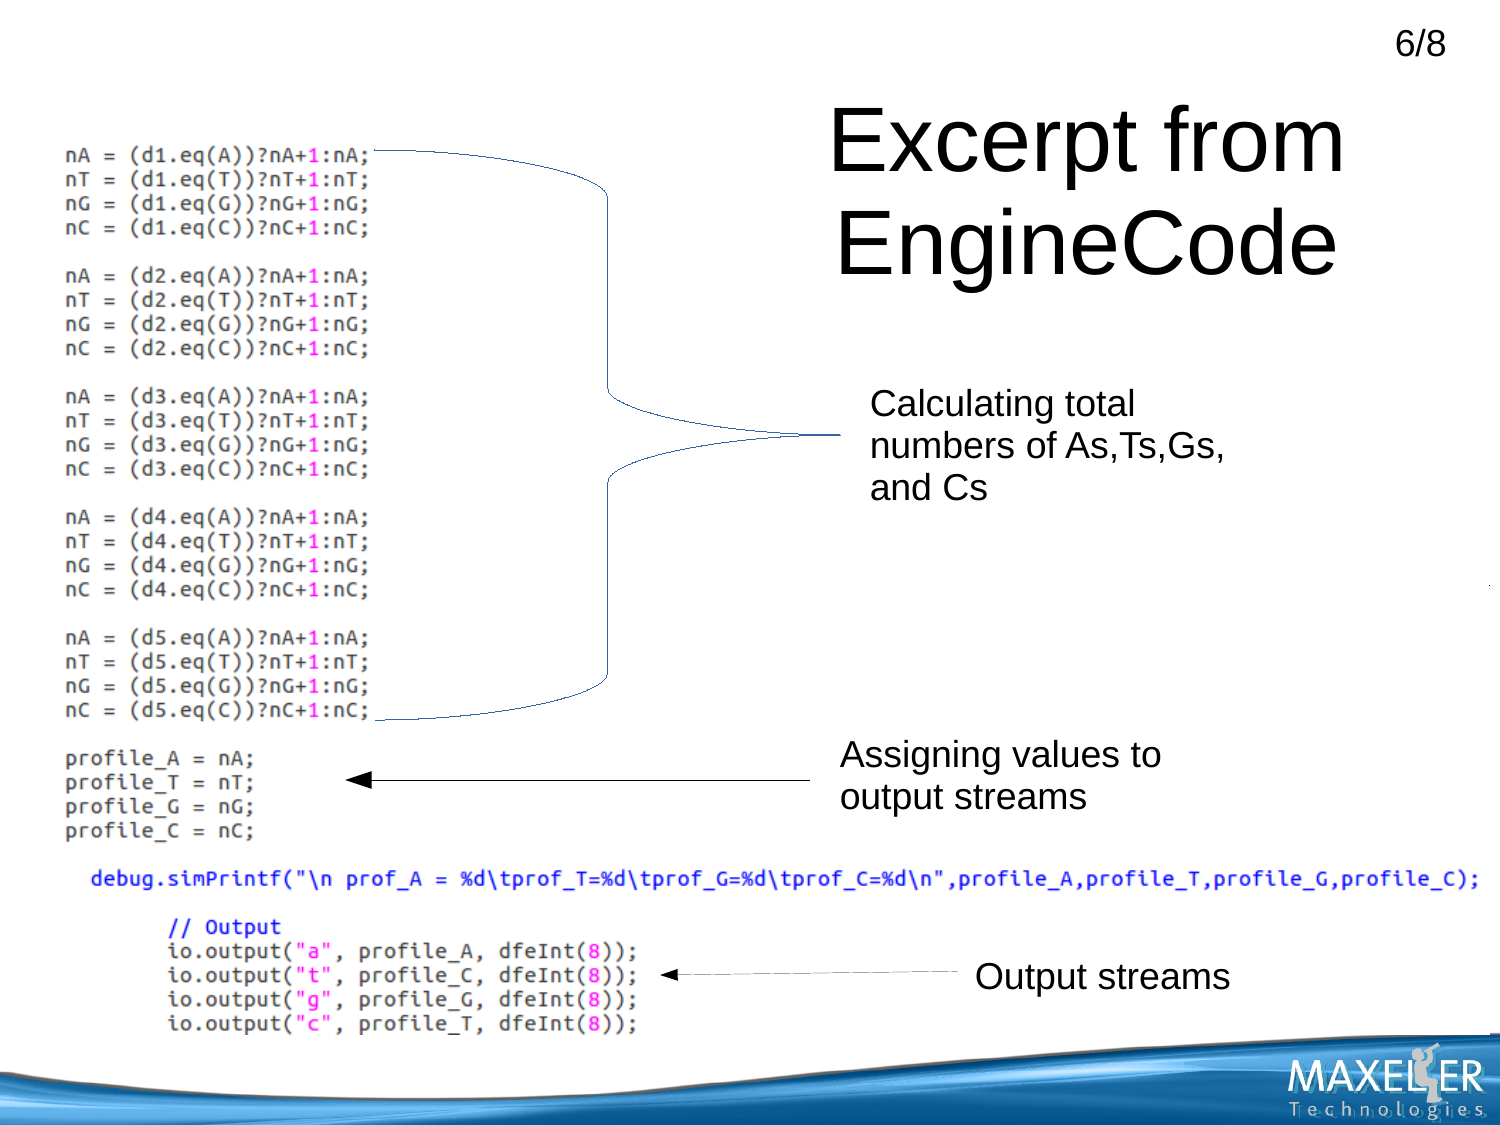

6/8
# Excerpt from EngineCode
Calculating total numbers of As,Ts,Gs, and Cs
Assigning values to output streams
Output streams